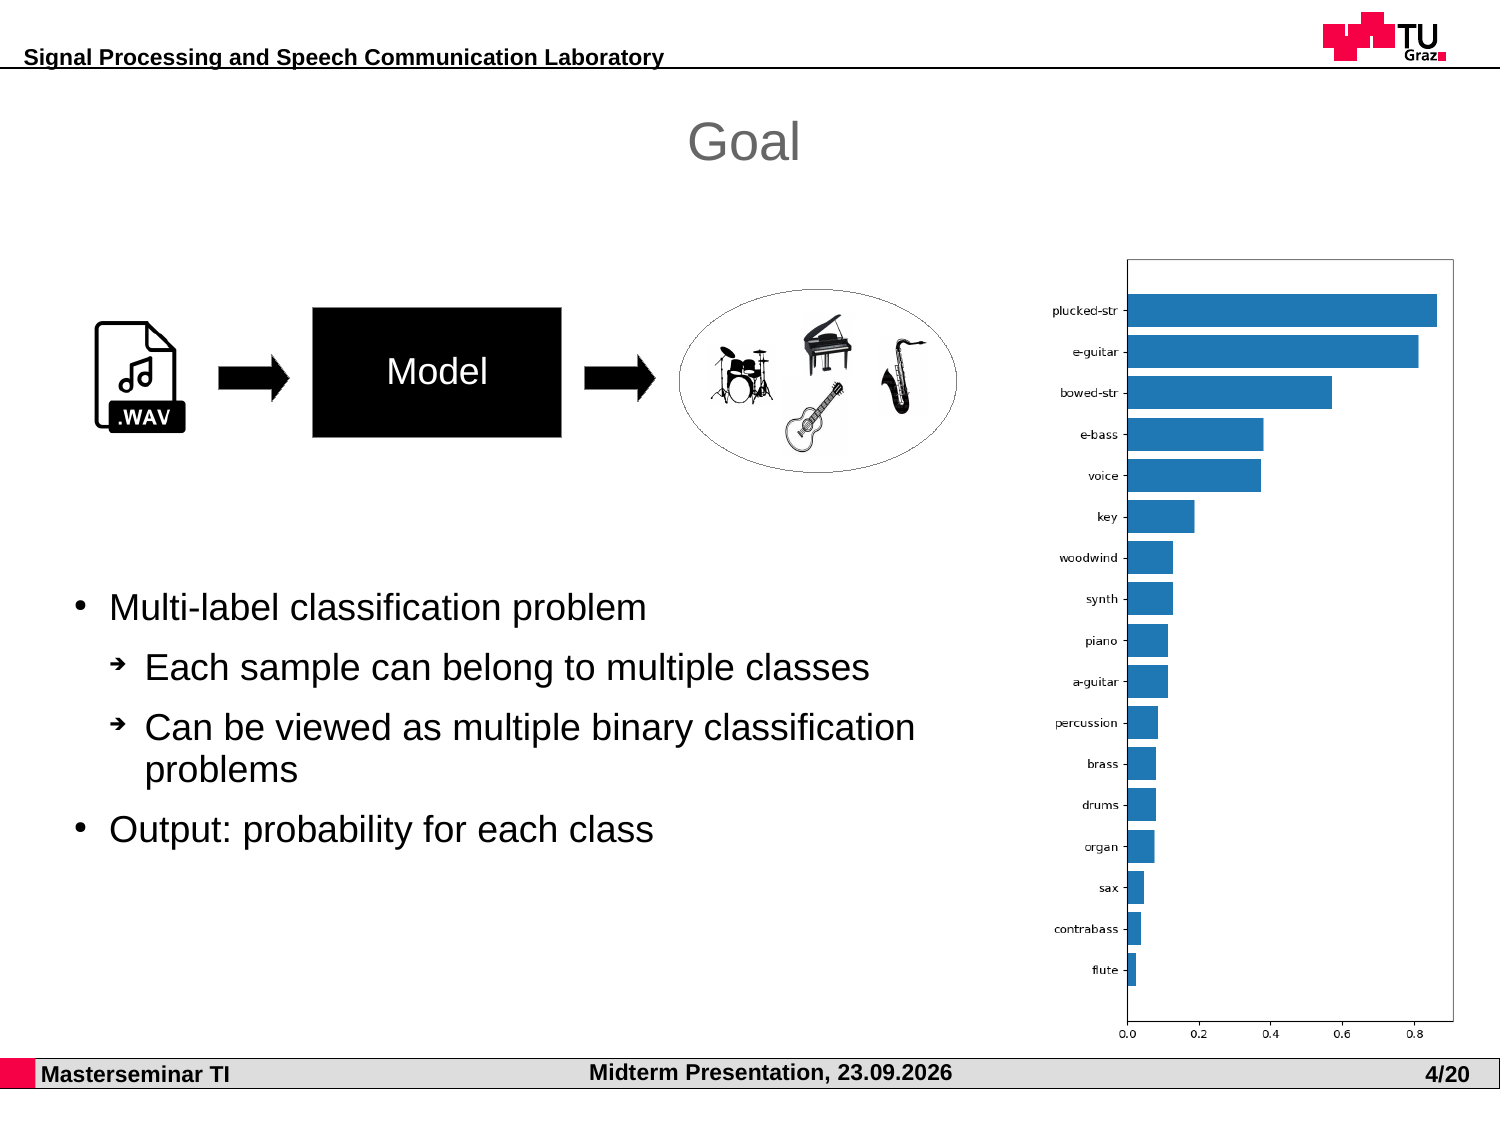

# Goal
Model
Multi-label classification problem
Each sample can belong to multiple classes
Can be viewed as multiple binary classification problems
Output: probability for each class